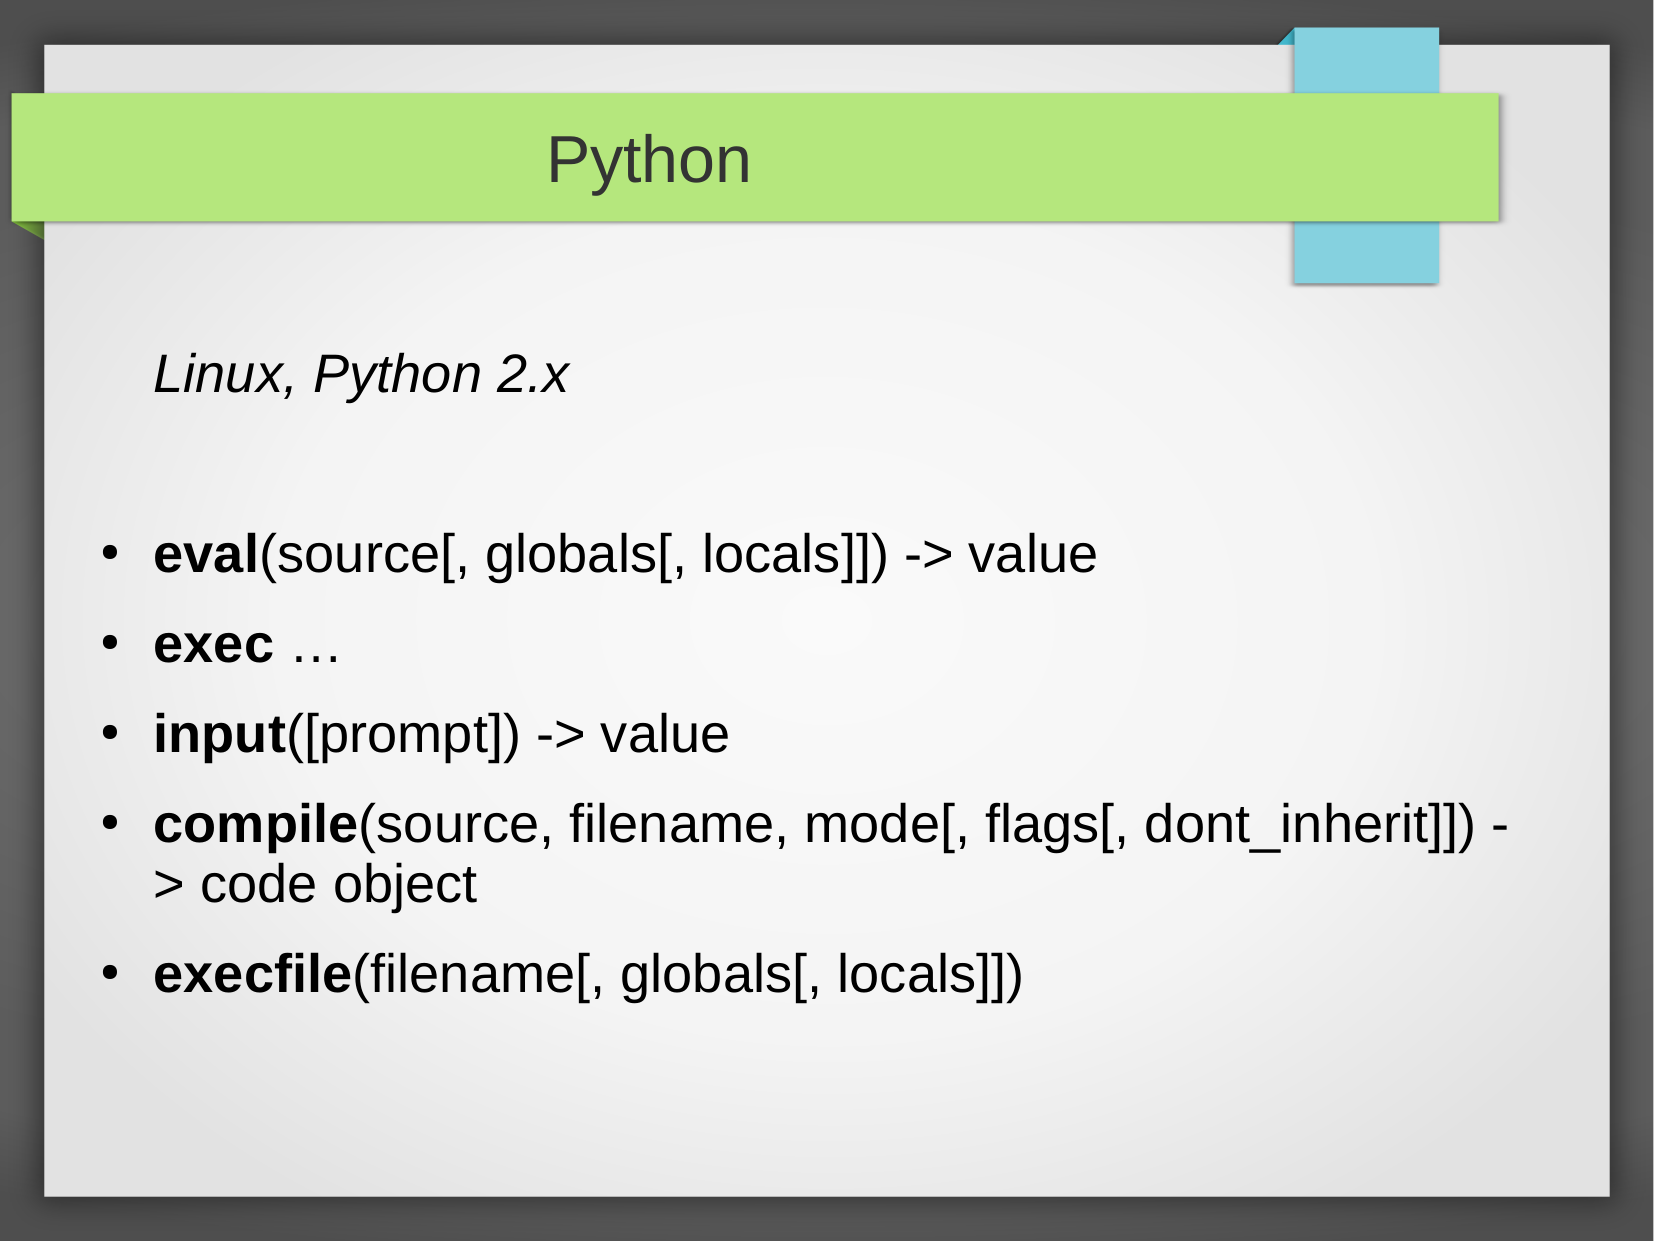

# Python
Linux, Python 2.x
eval(source[, globals[, locals]]) -> value
exec …
input([prompt]) -> value
compile(source, filename, mode[, flags[, dont_inherit]]) -> code object
execfile(filename[, globals[, locals]])